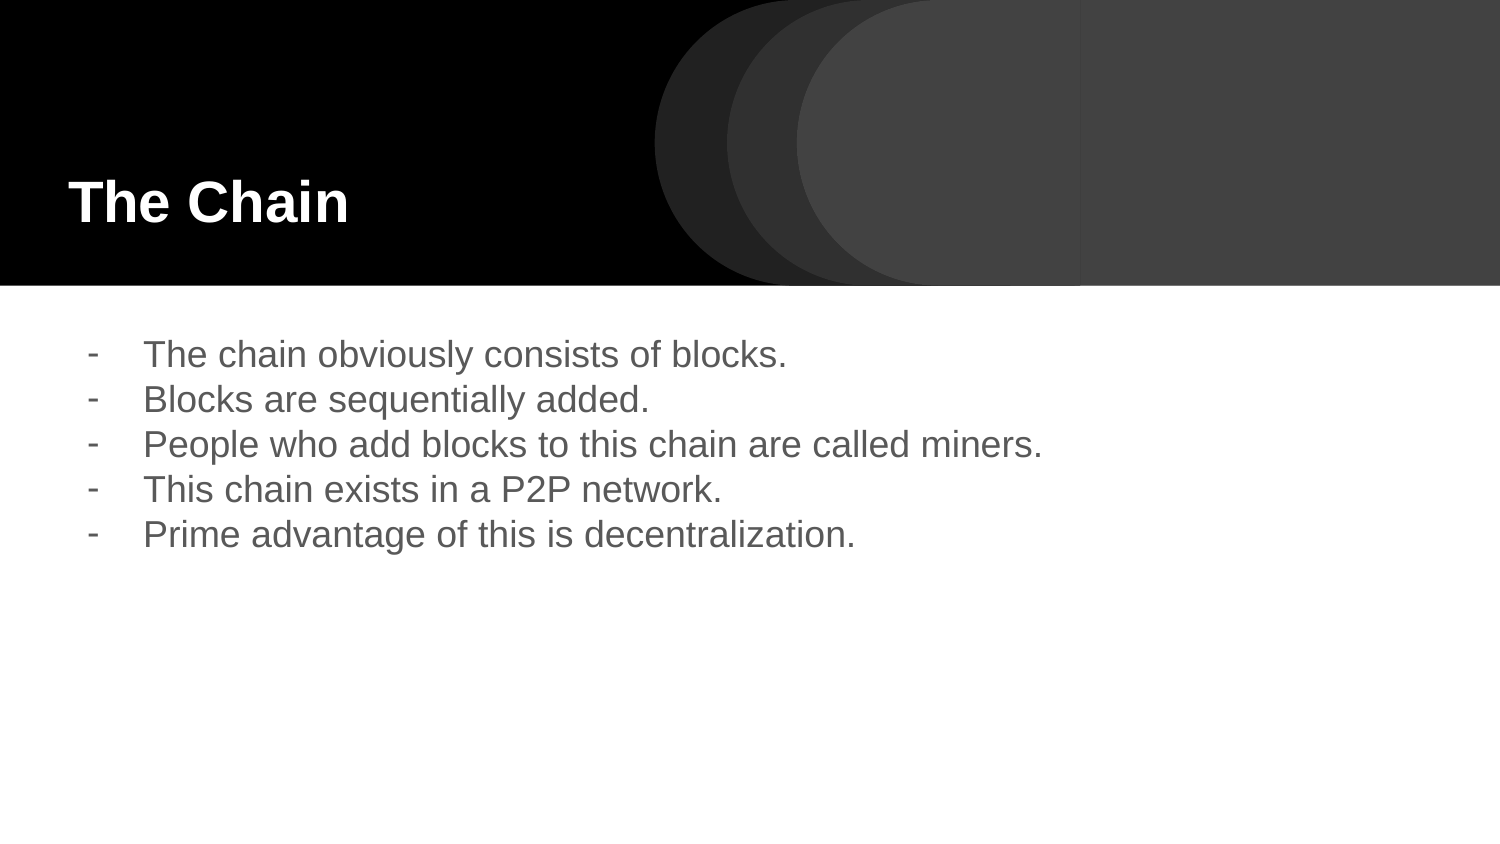

# The Chain
The chain obviously consists of blocks.
Blocks are sequentially added.
People who add blocks to this chain are called miners.
This chain exists in a P2P network.
Prime advantage of this is decentralization.